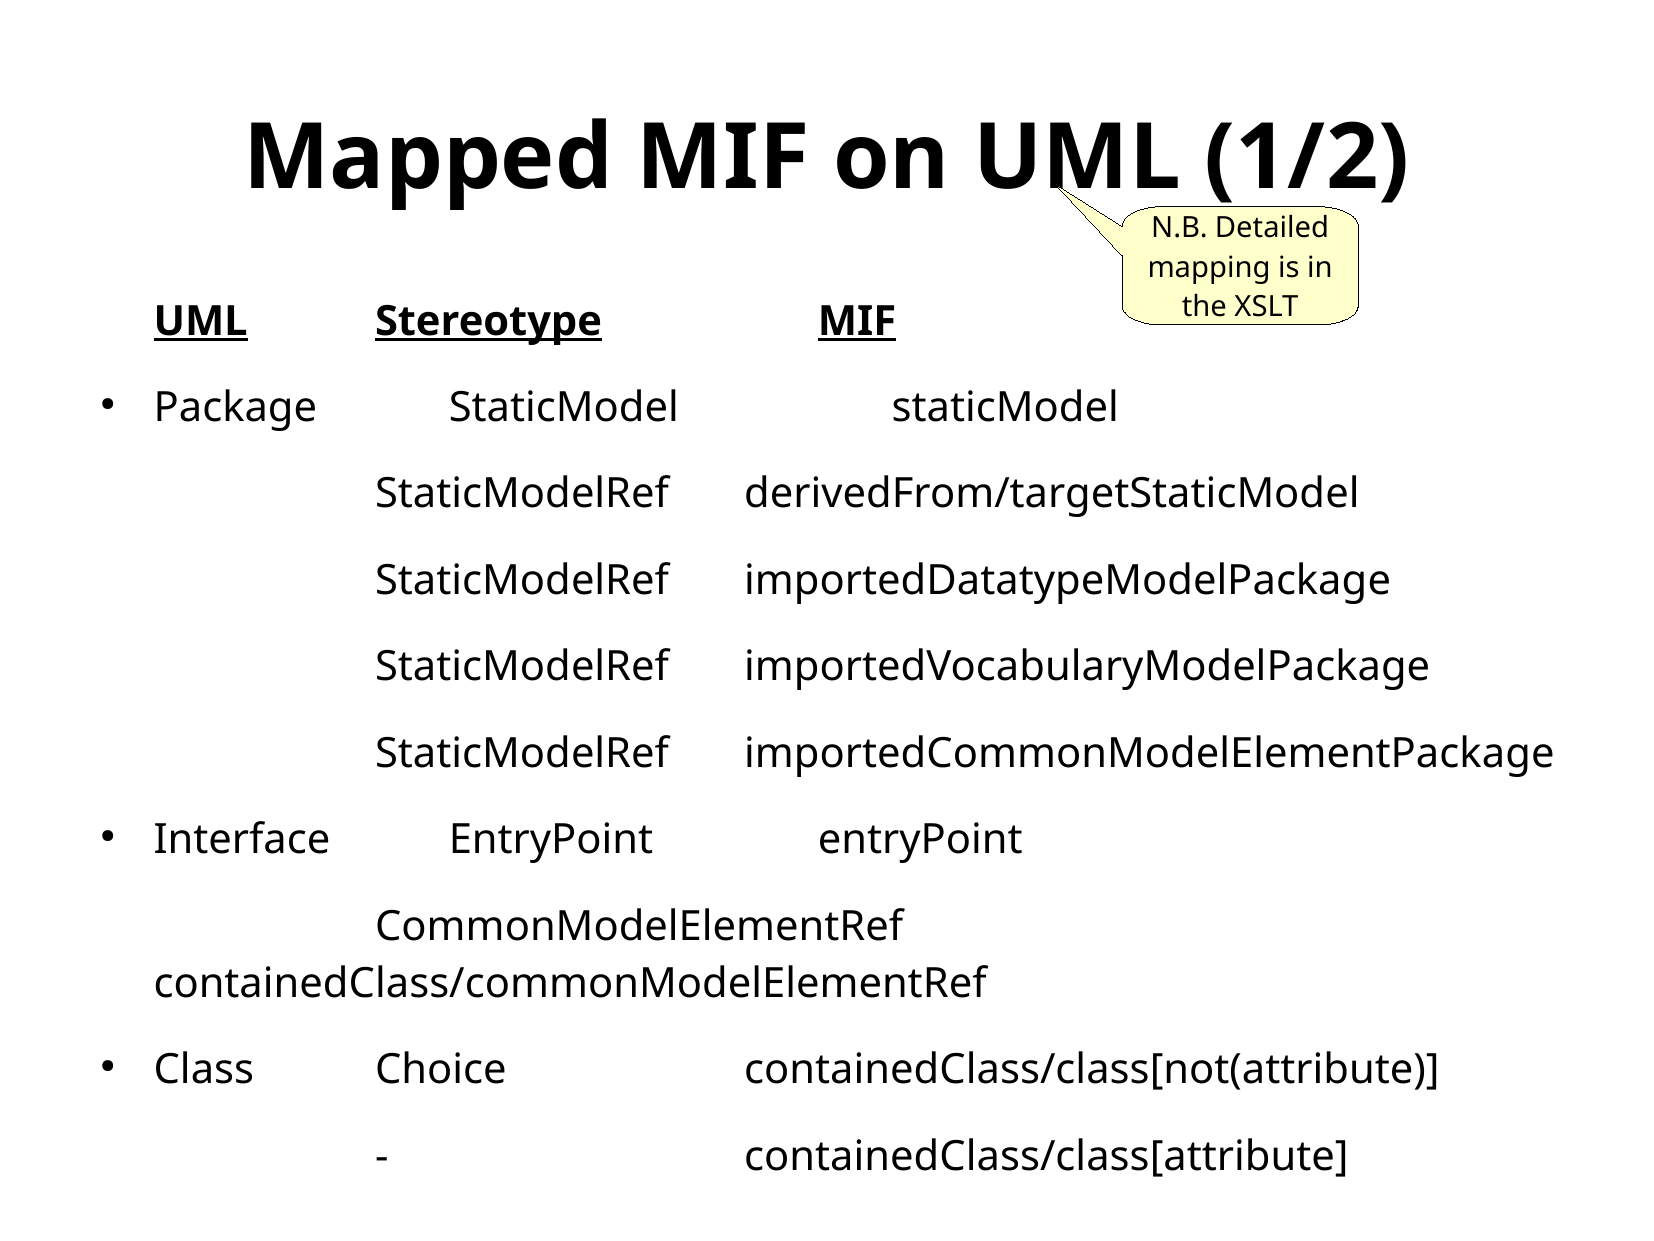

# Mapped MIF on UML (1/2)
N.B. Detailed mapping is in the XSLT
UML		Stereotype			MIF
Package		StaticModel			staticModel
 			StaticModelRef		derivedFrom/targetStaticModel
 			StaticModelRef		importedDatatypeModelPackage
 			StaticModelRef		importedVocabularyModelPackage
 			StaticModelRef		importedCommonModelElementPackage
Interface		EntryPoint			entryPoint
 			CommonModelElementRef	containedClass/commonModelElementRef
Class		Choice				containedClass/class[not(attribute)]
 			-					containedClass/class[attribute]